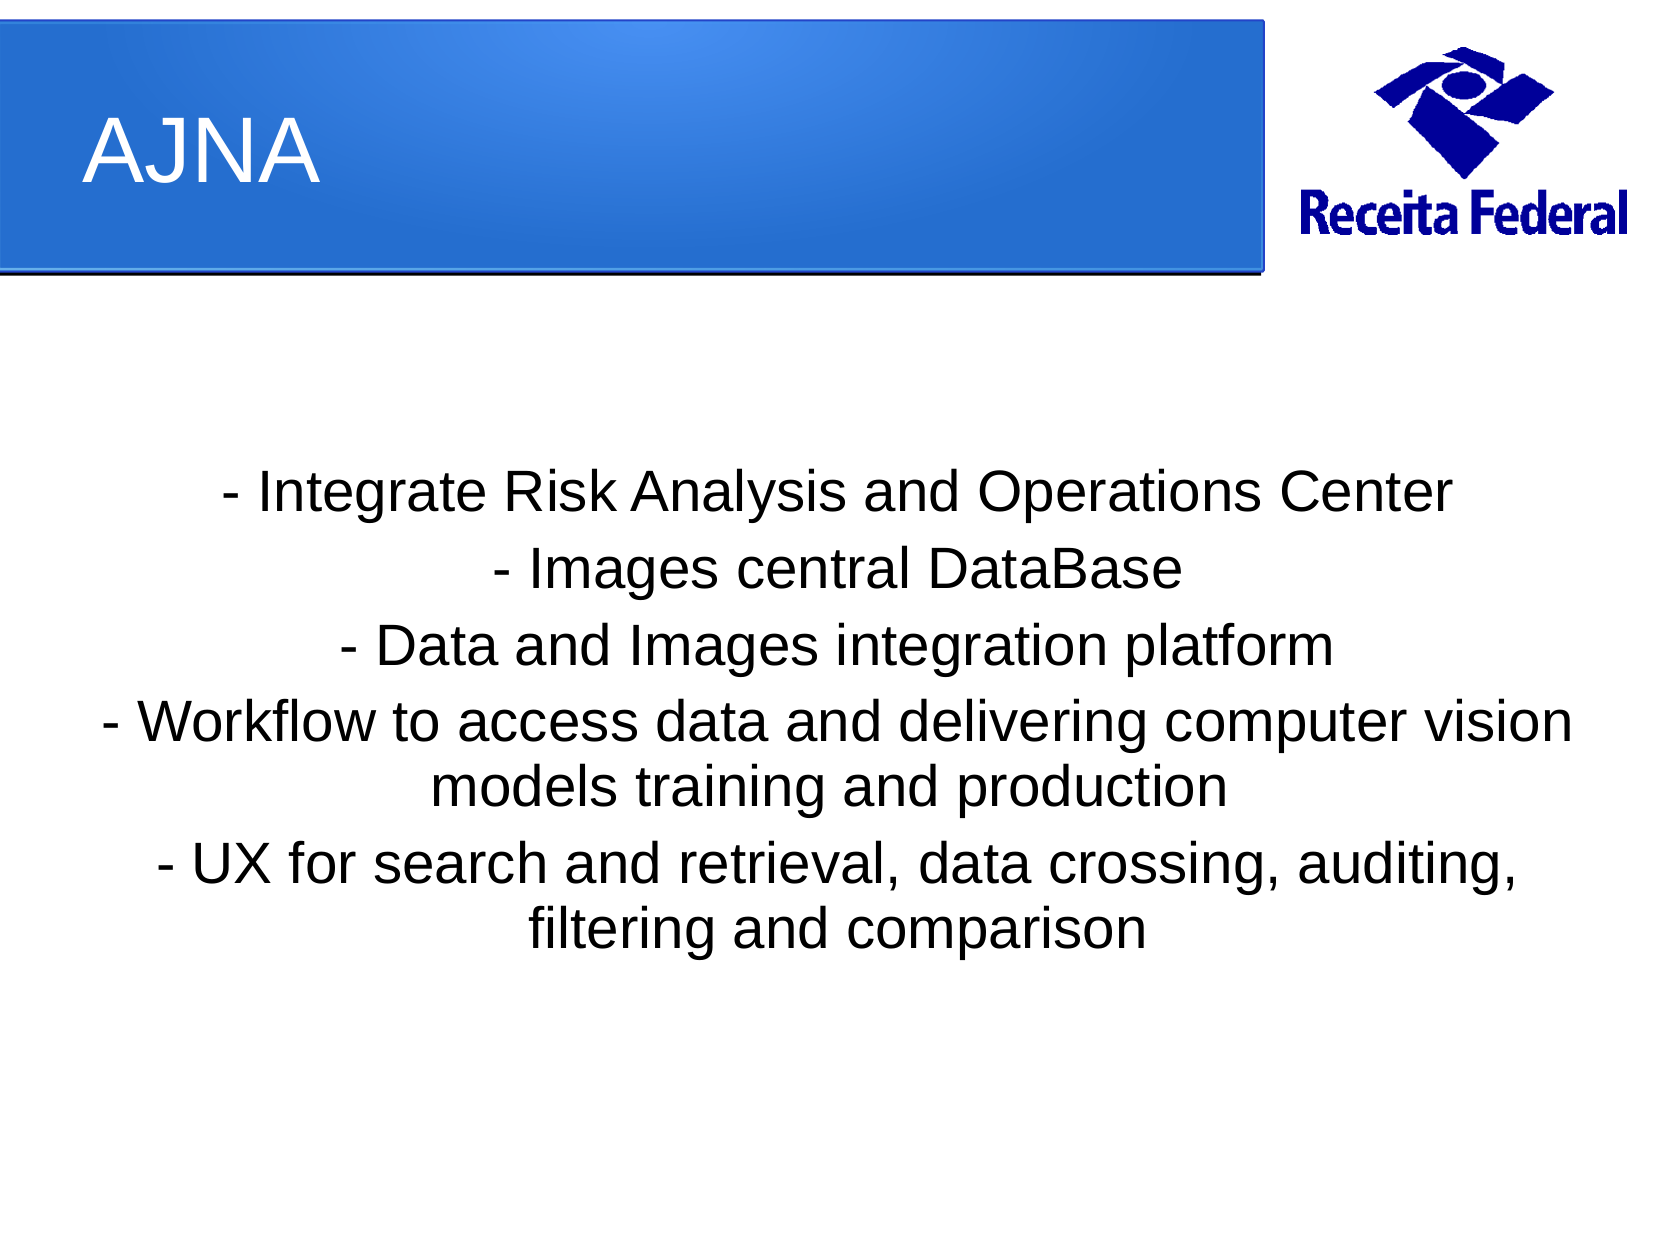

# AJNA
- Integrate Risk Analysis and Operations Center
- Images central DataBase
- Data and Images integration platform
- Workflow to access data and delivering computer vision models training and production
- UX for search and retrieval, data crossing, auditing, filtering and comparison